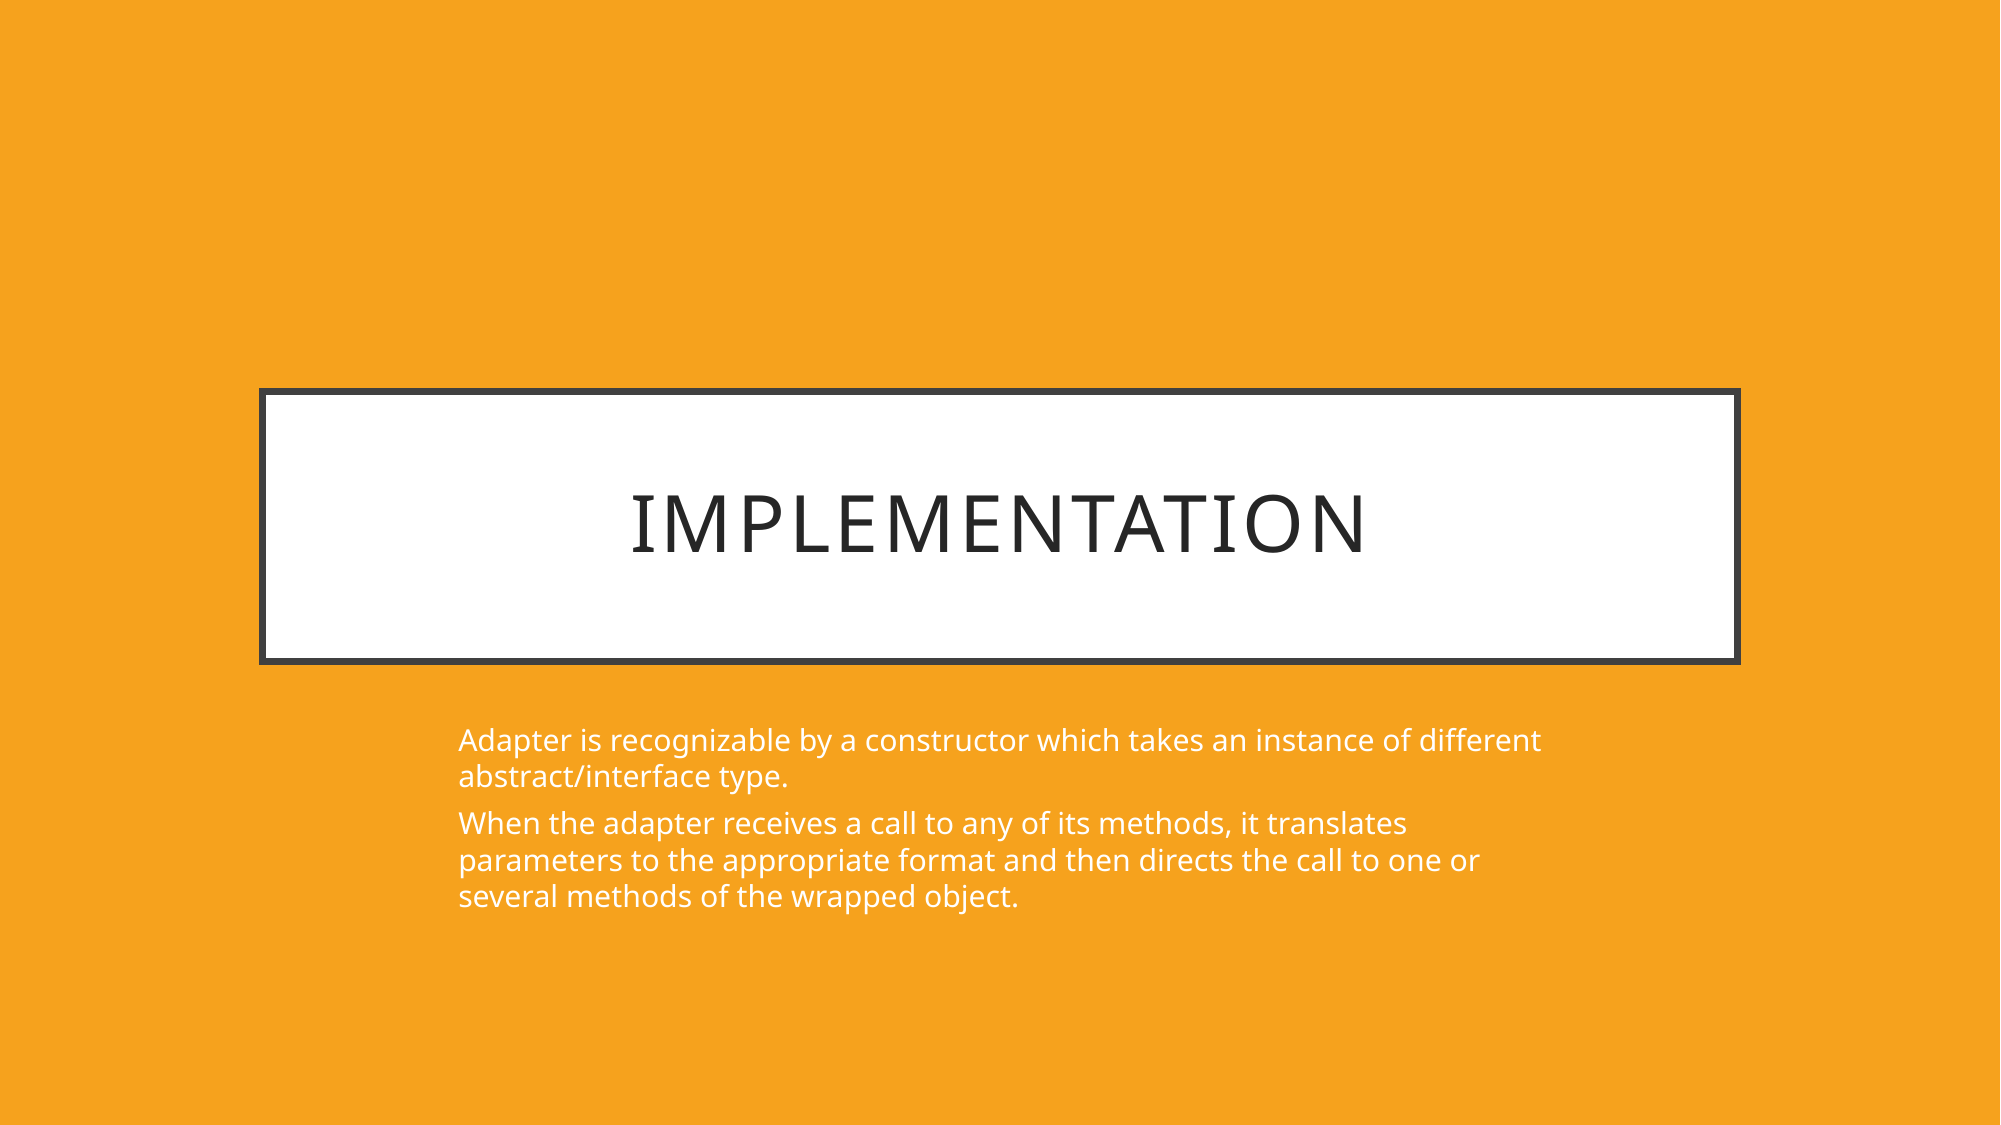

# implementation
Adapter is recognizable by a constructor which takes an instance of different abstract/interface type.
When the adapter receives a call to any of its methods, it translates parameters to the appropriate format and then directs the call to one or several methods of the wrapped object.